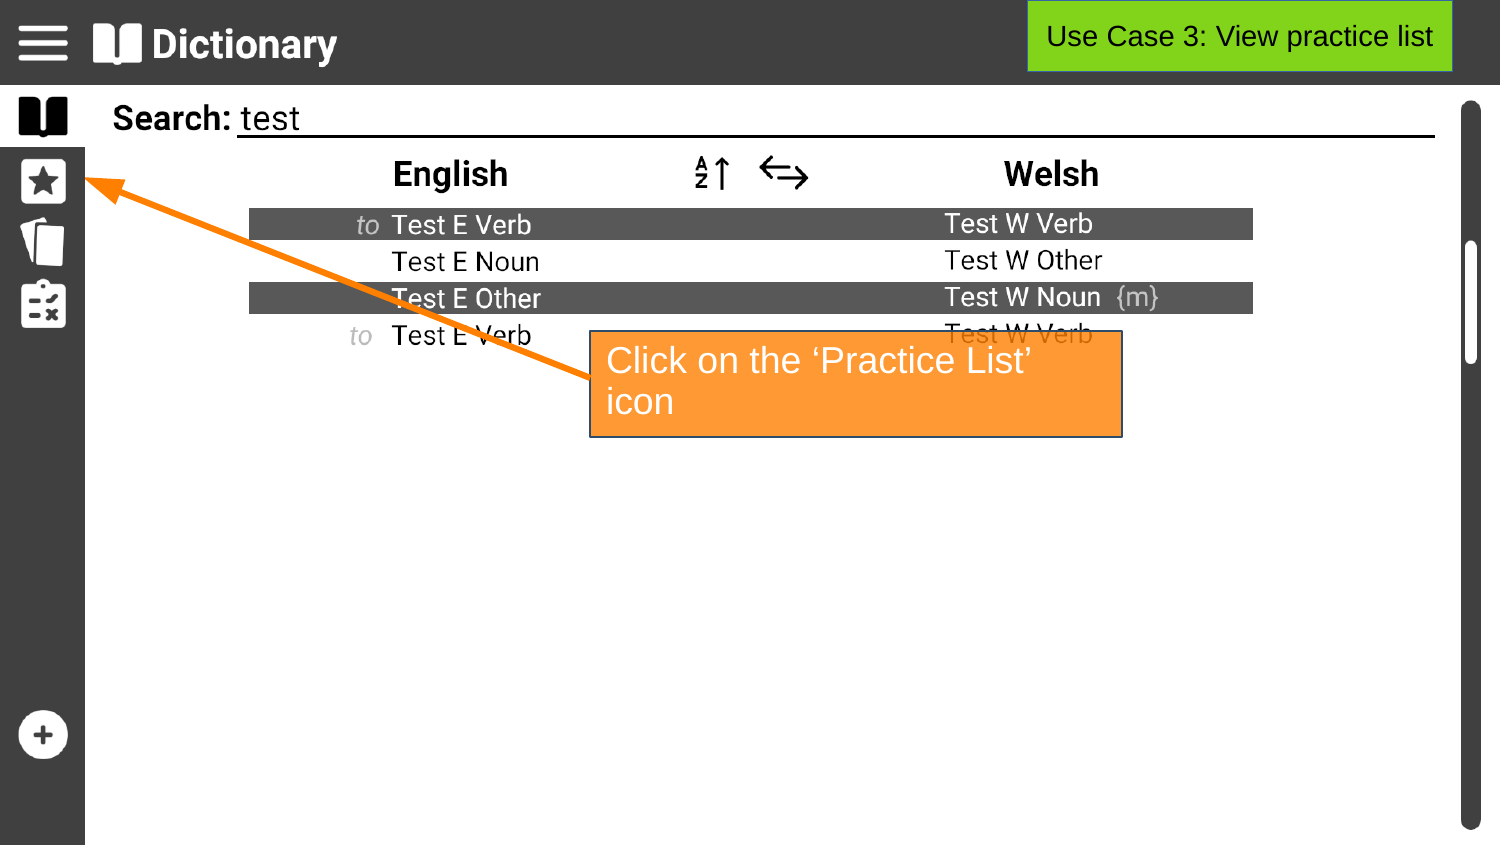

Use Case 3: View practice list
Click on the ‘Practice List’ icon